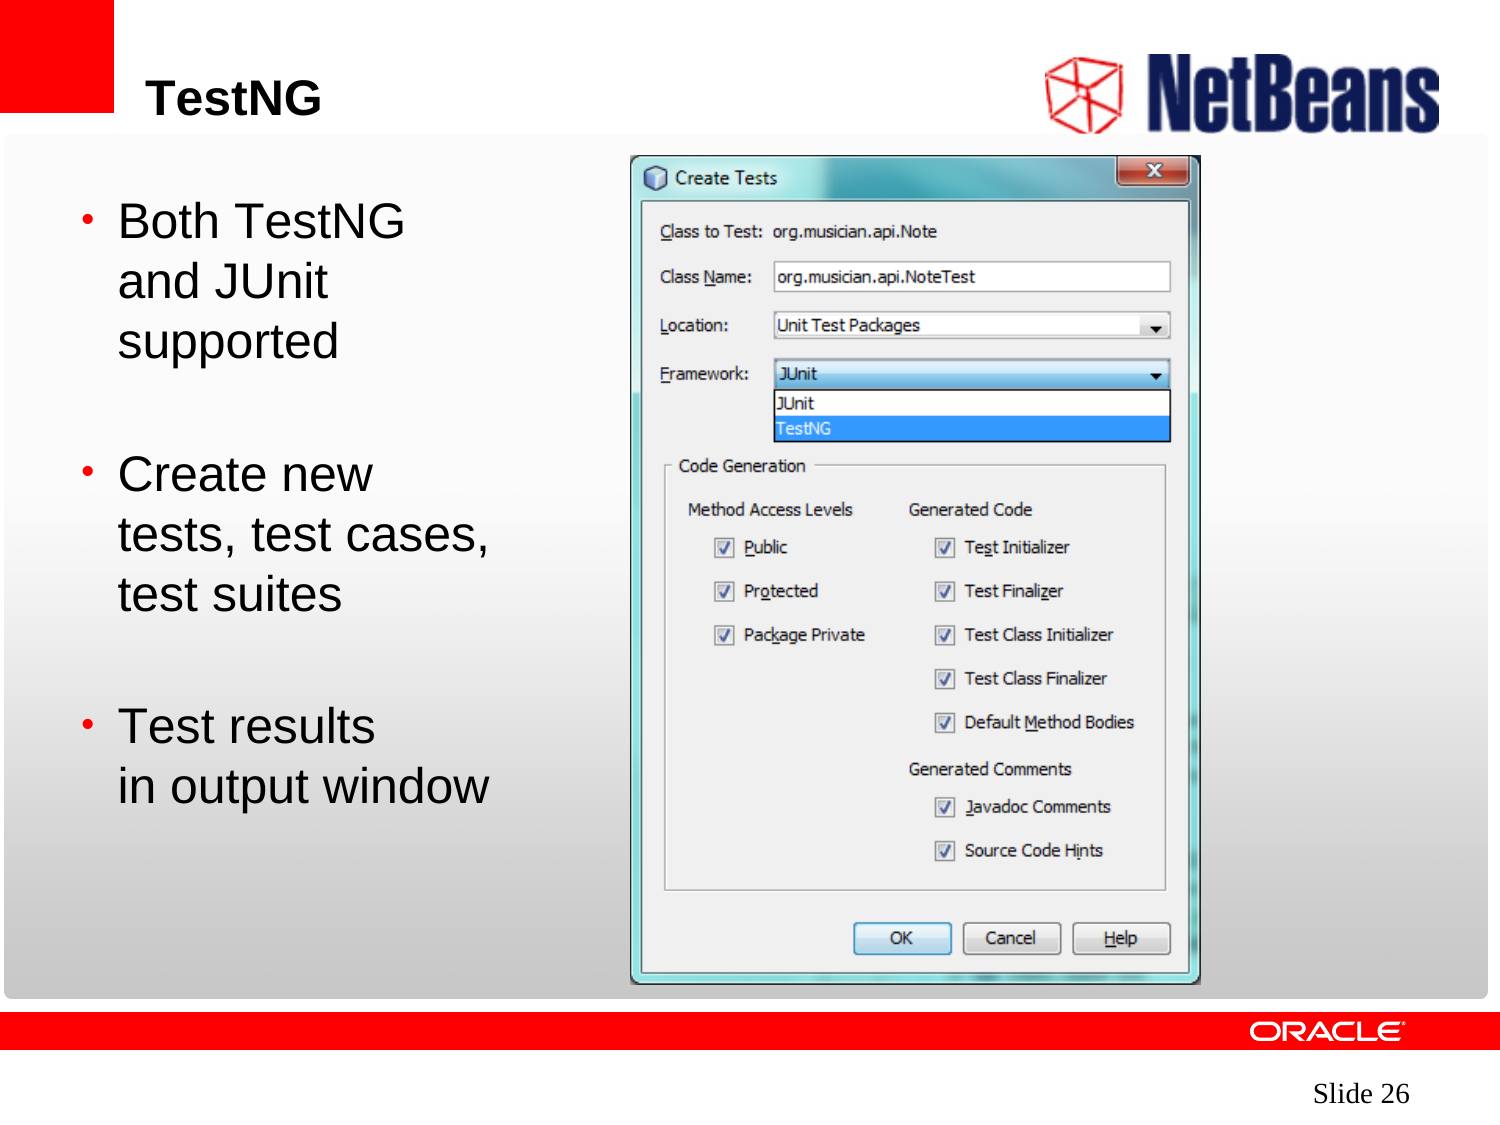

# TestNG
Both TestNG
and JUnit
supported
Create new
tests, test cases,
test suites
Test results
in output window